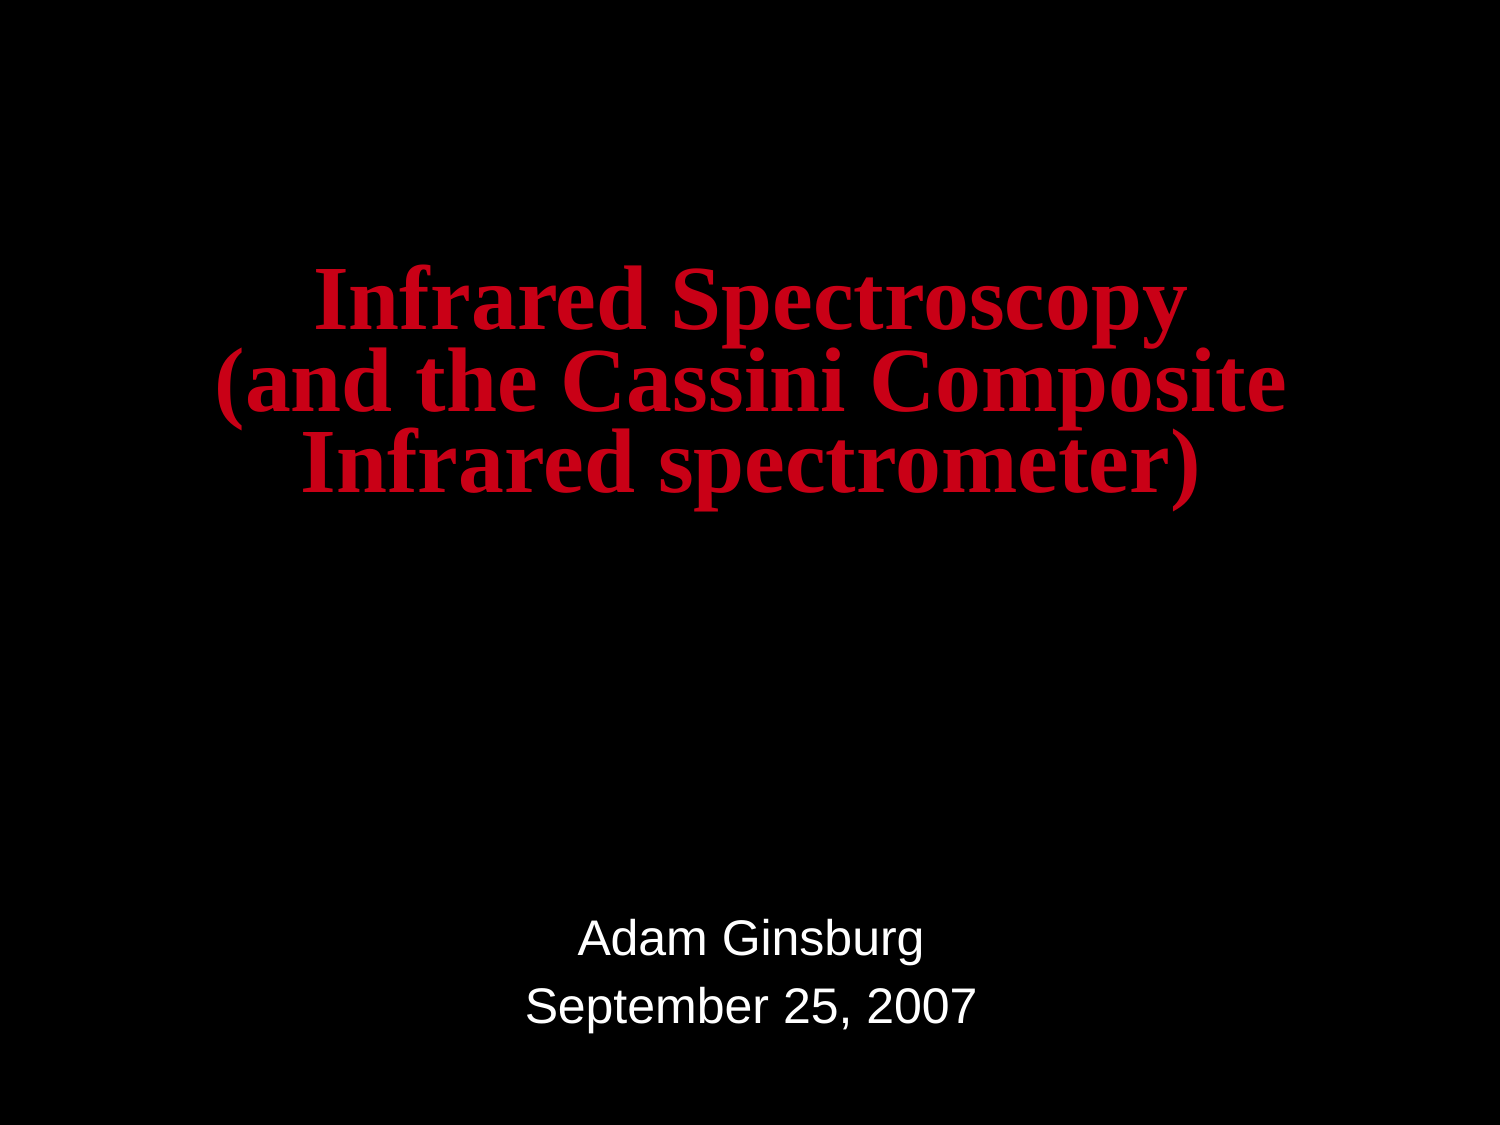

# Infrared Spectroscopy (and the Cassini Composite Infrared spectrometer)
Adam Ginsburg
September 25, 2007